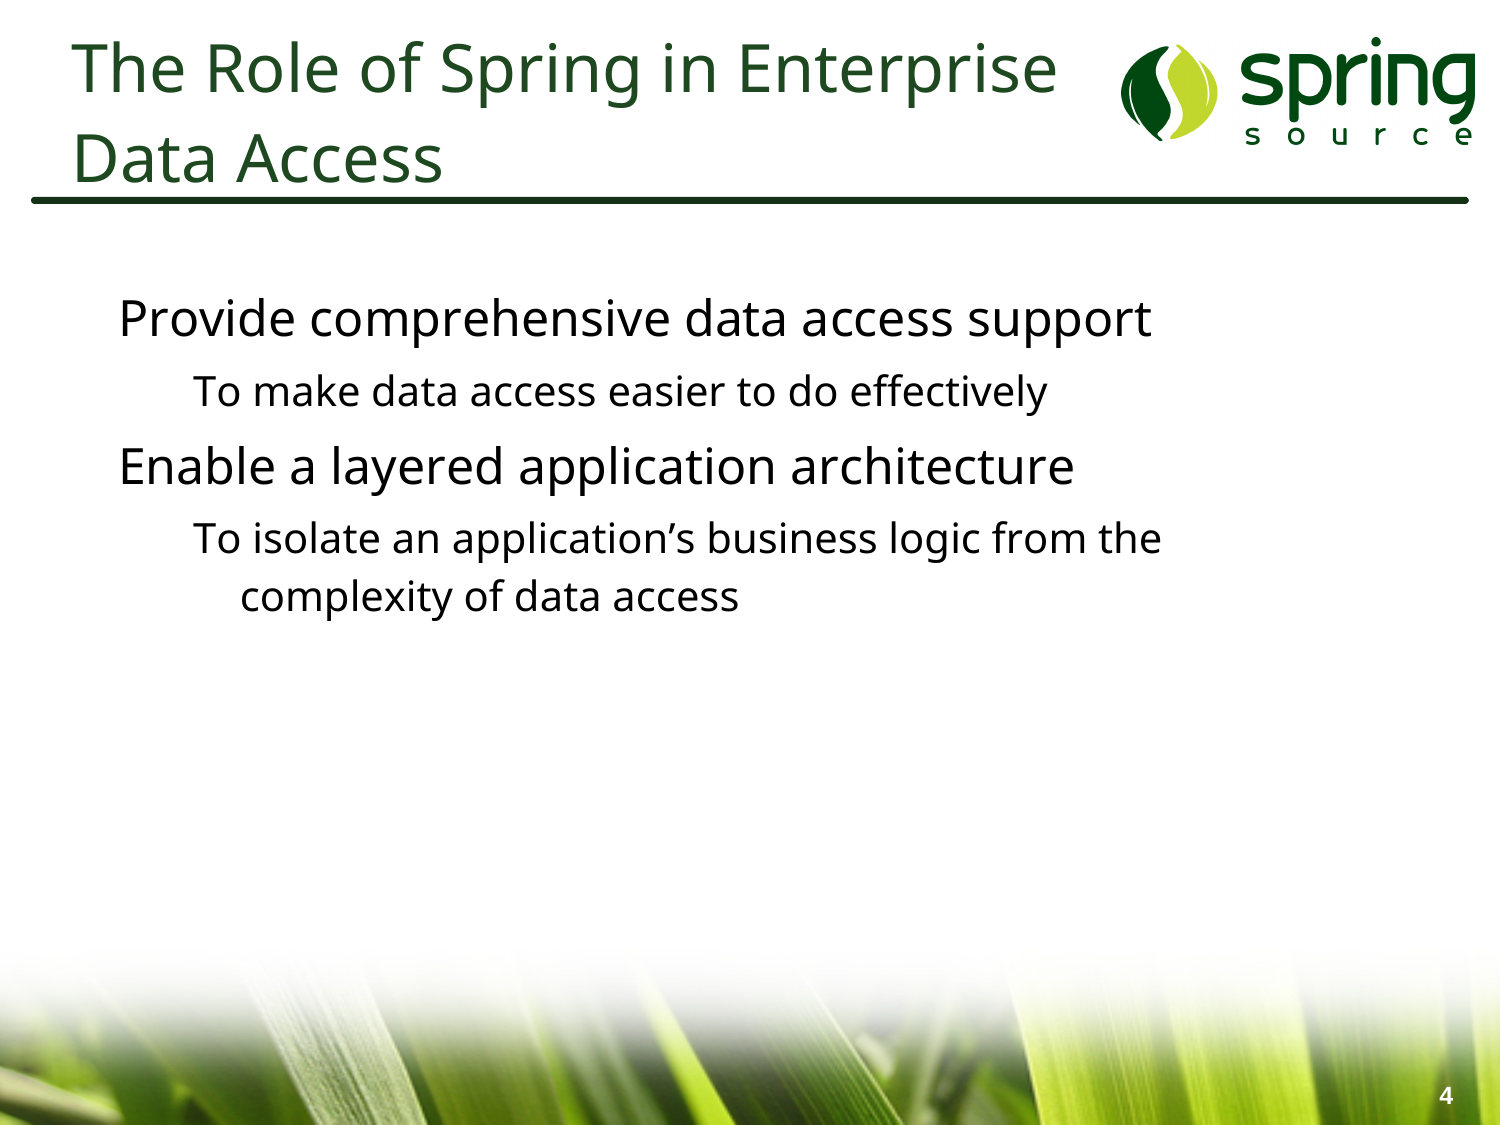

# The Role of Spring in Enterprise Data Access
Provide comprehensive data access support
To make data access easier to do effectively
Enable a layered application architecture
To isolate an application’s business logic from the complexity of data access